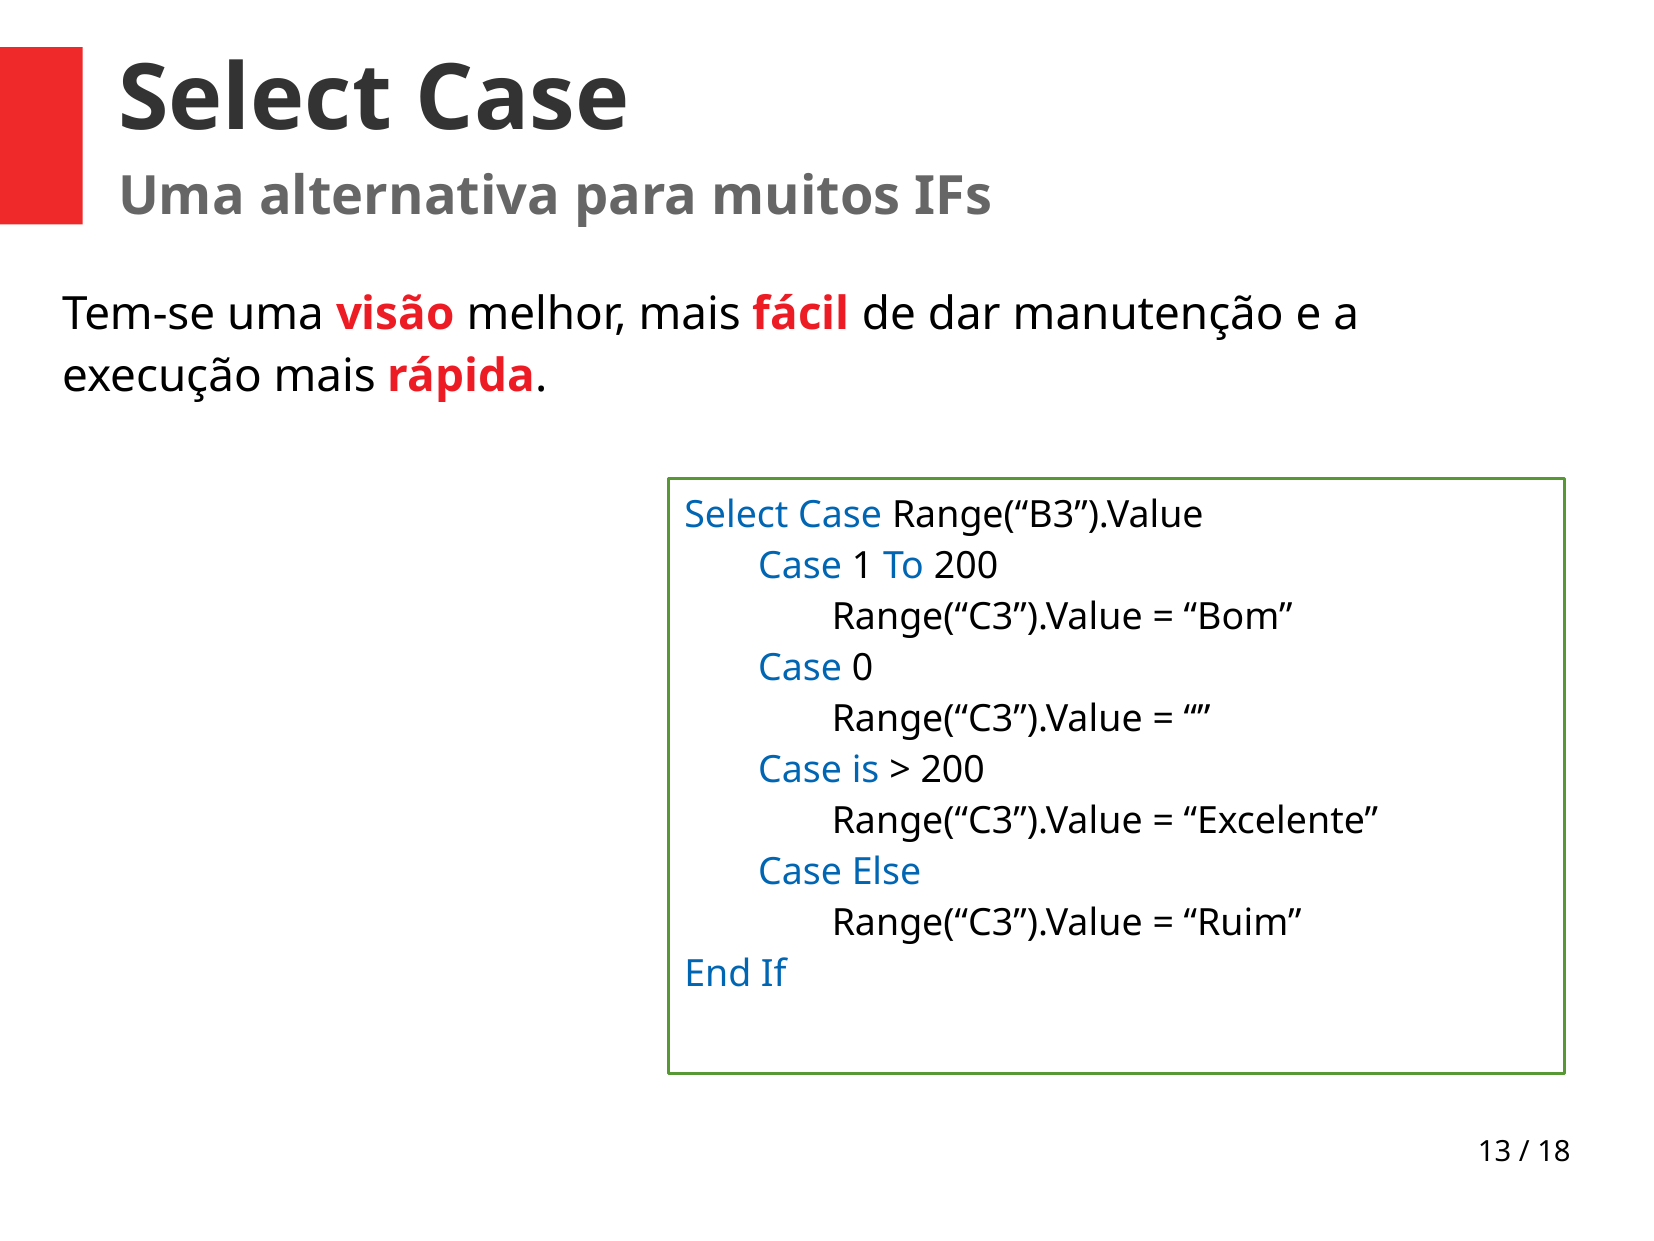

# Select Case Uma alternativa para muitos IFs
Tem-se uma visão melhor, mais fácil de dar manutenção e a
execução mais rápida.
Select Case Range(“B3”).Value
	Case 1 To 200
		Range(“C3”).Value = “Bom”
	Case 0
		Range(“C3”).Value = “”
	Case is > 200
		Range(“C3”).Value = “Excelente”
	Case Else
		Range(“C3”).Value = “Ruim”
End If
13